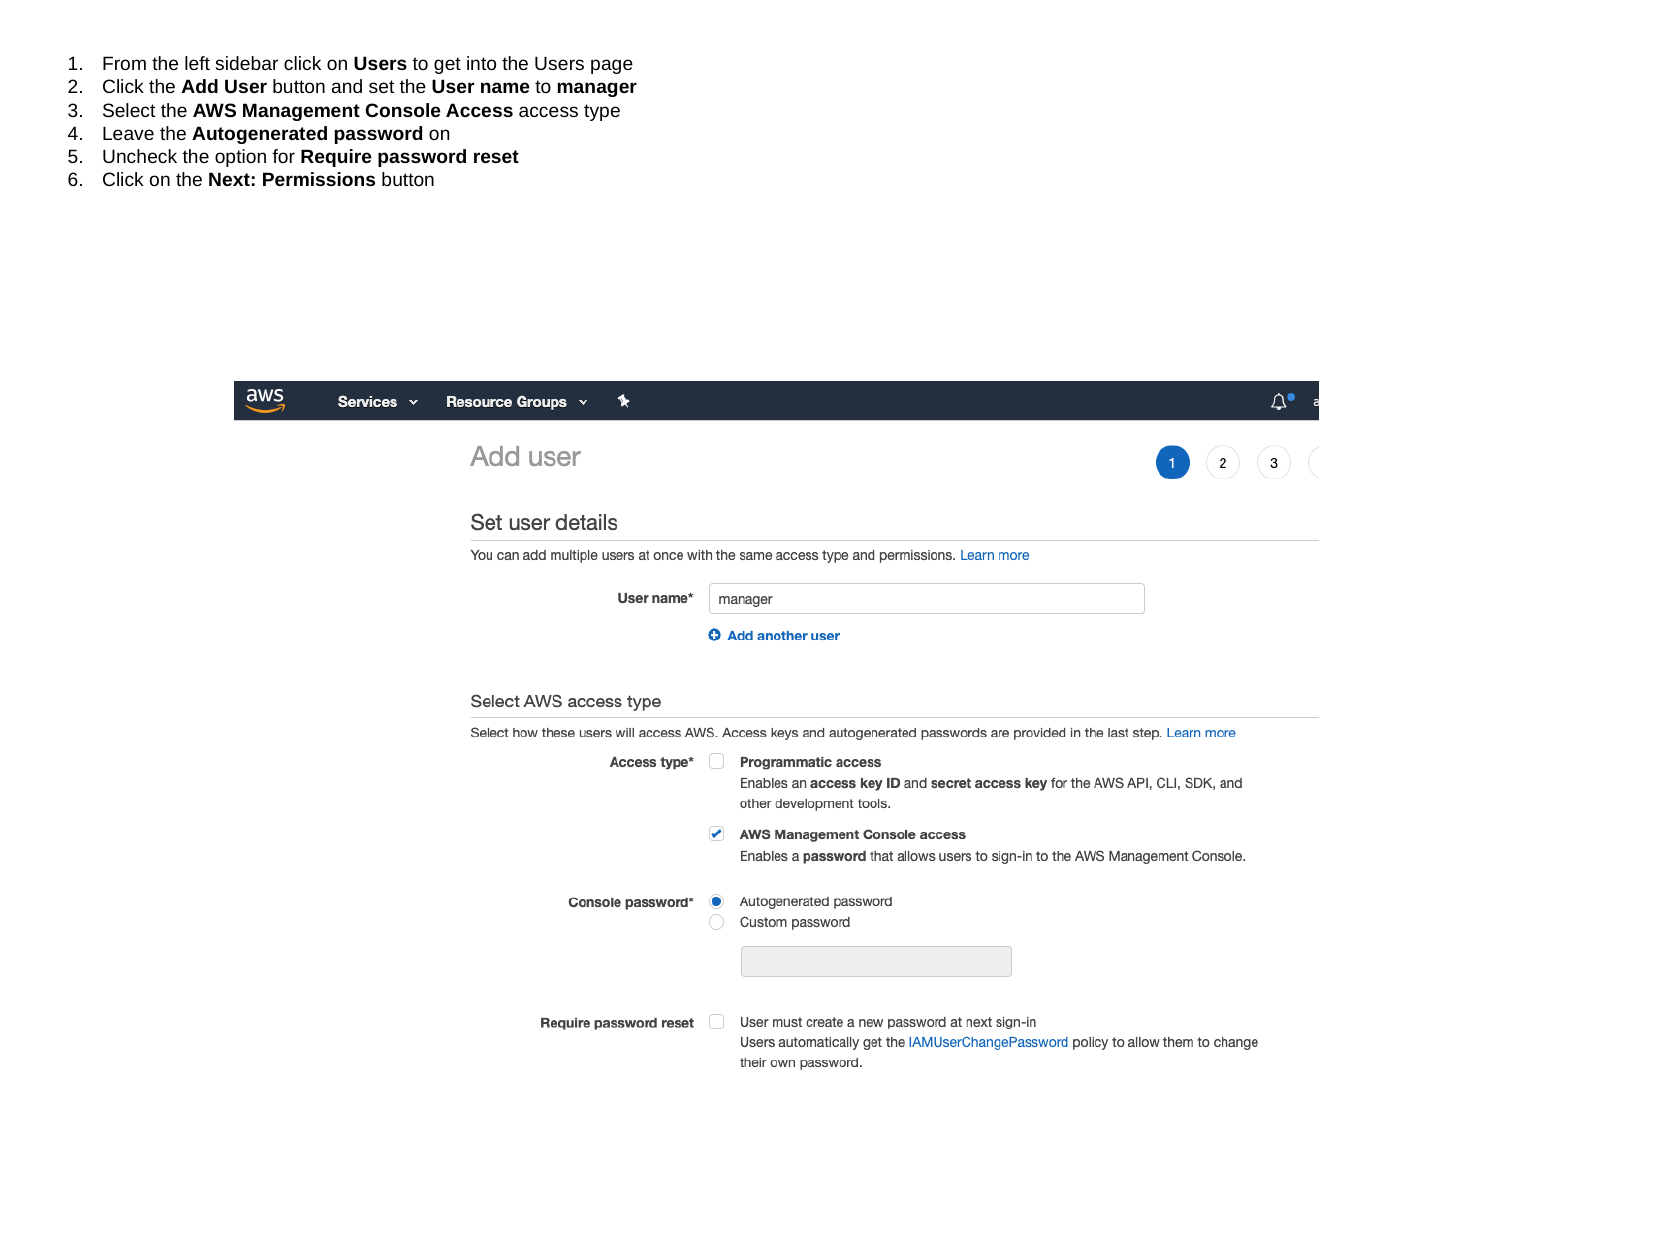

# From the left sidebar click on Users to get into the Users page
Click the Add User button and set the User name to manager
Select the AWS Management Console Access access type
Leave the Autogenerated password on
Uncheck the option for Require password reset
Click on the Next: Permissions button